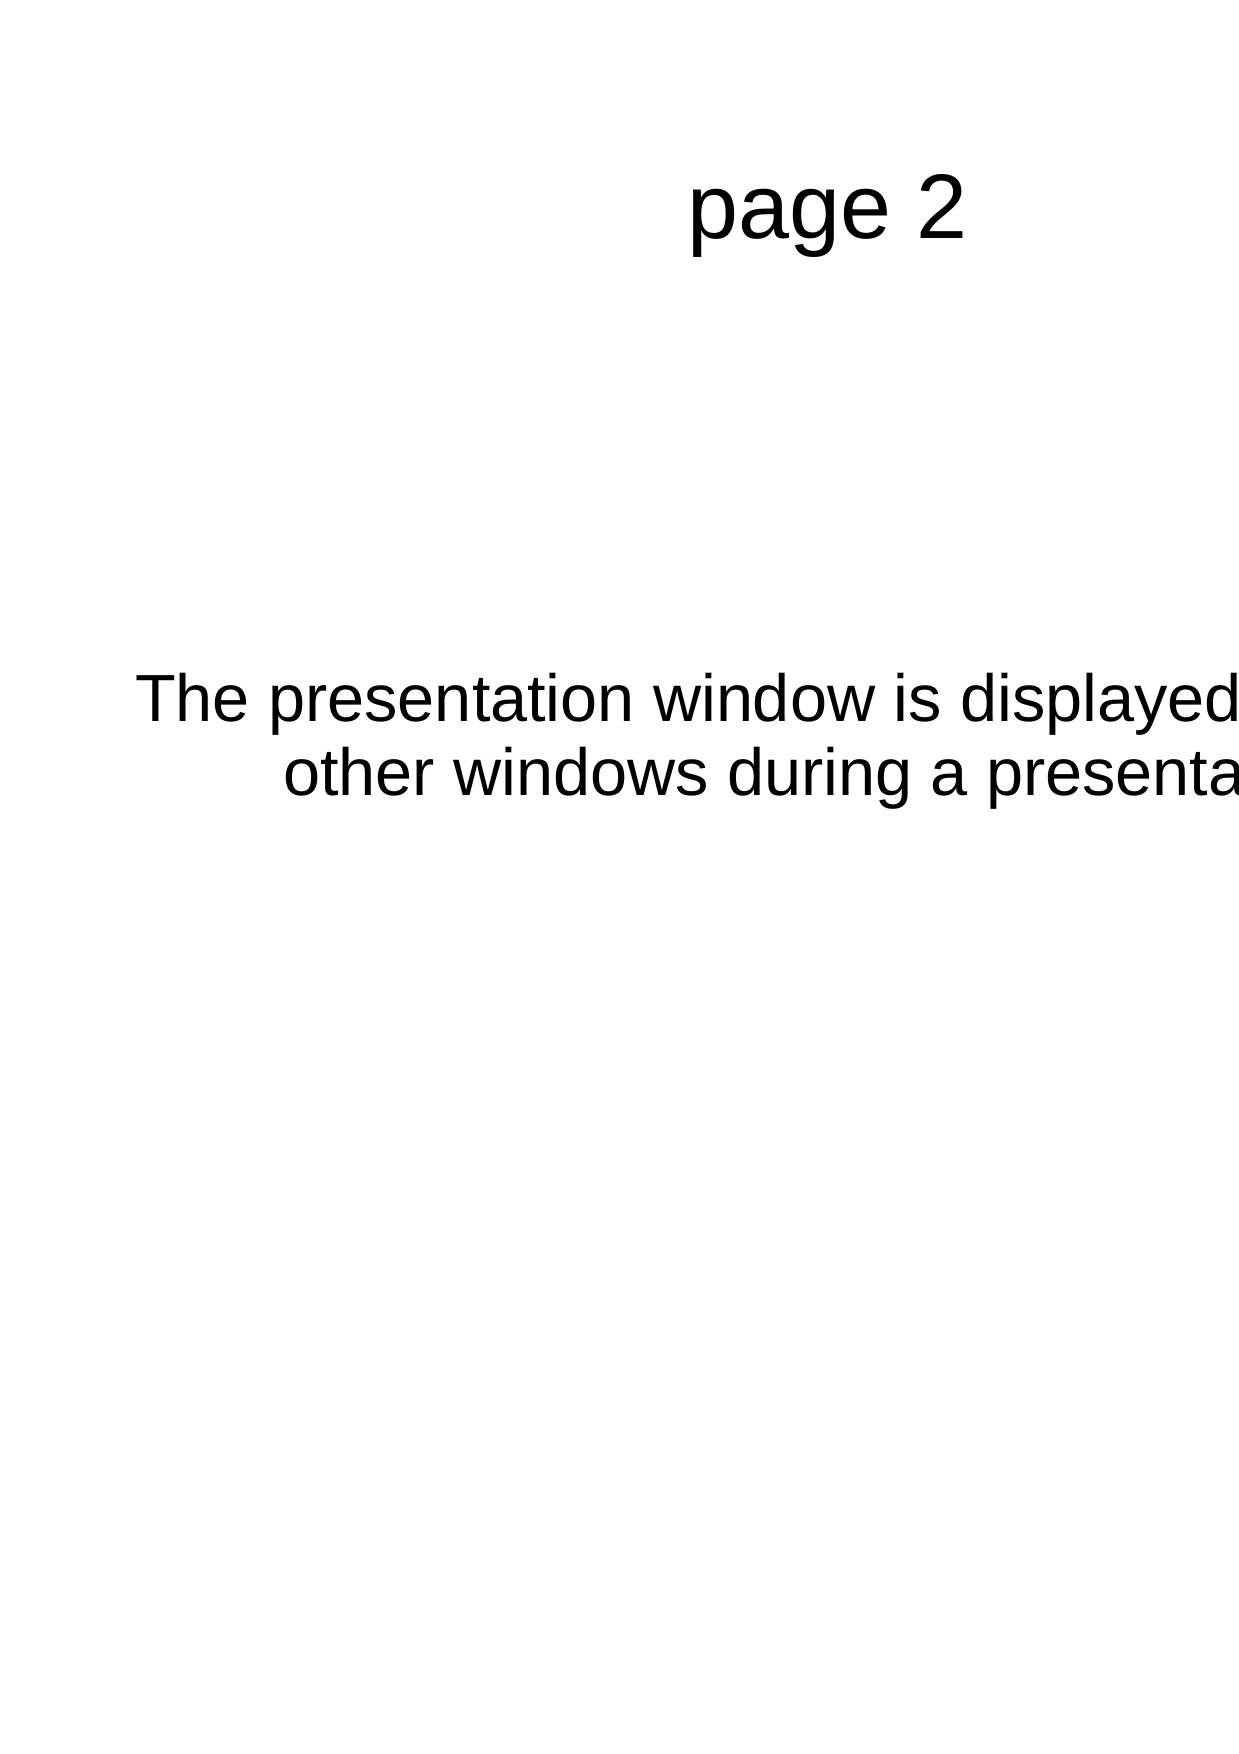

# page 2
The presentation window is displayed on top of other windows during a presentation.